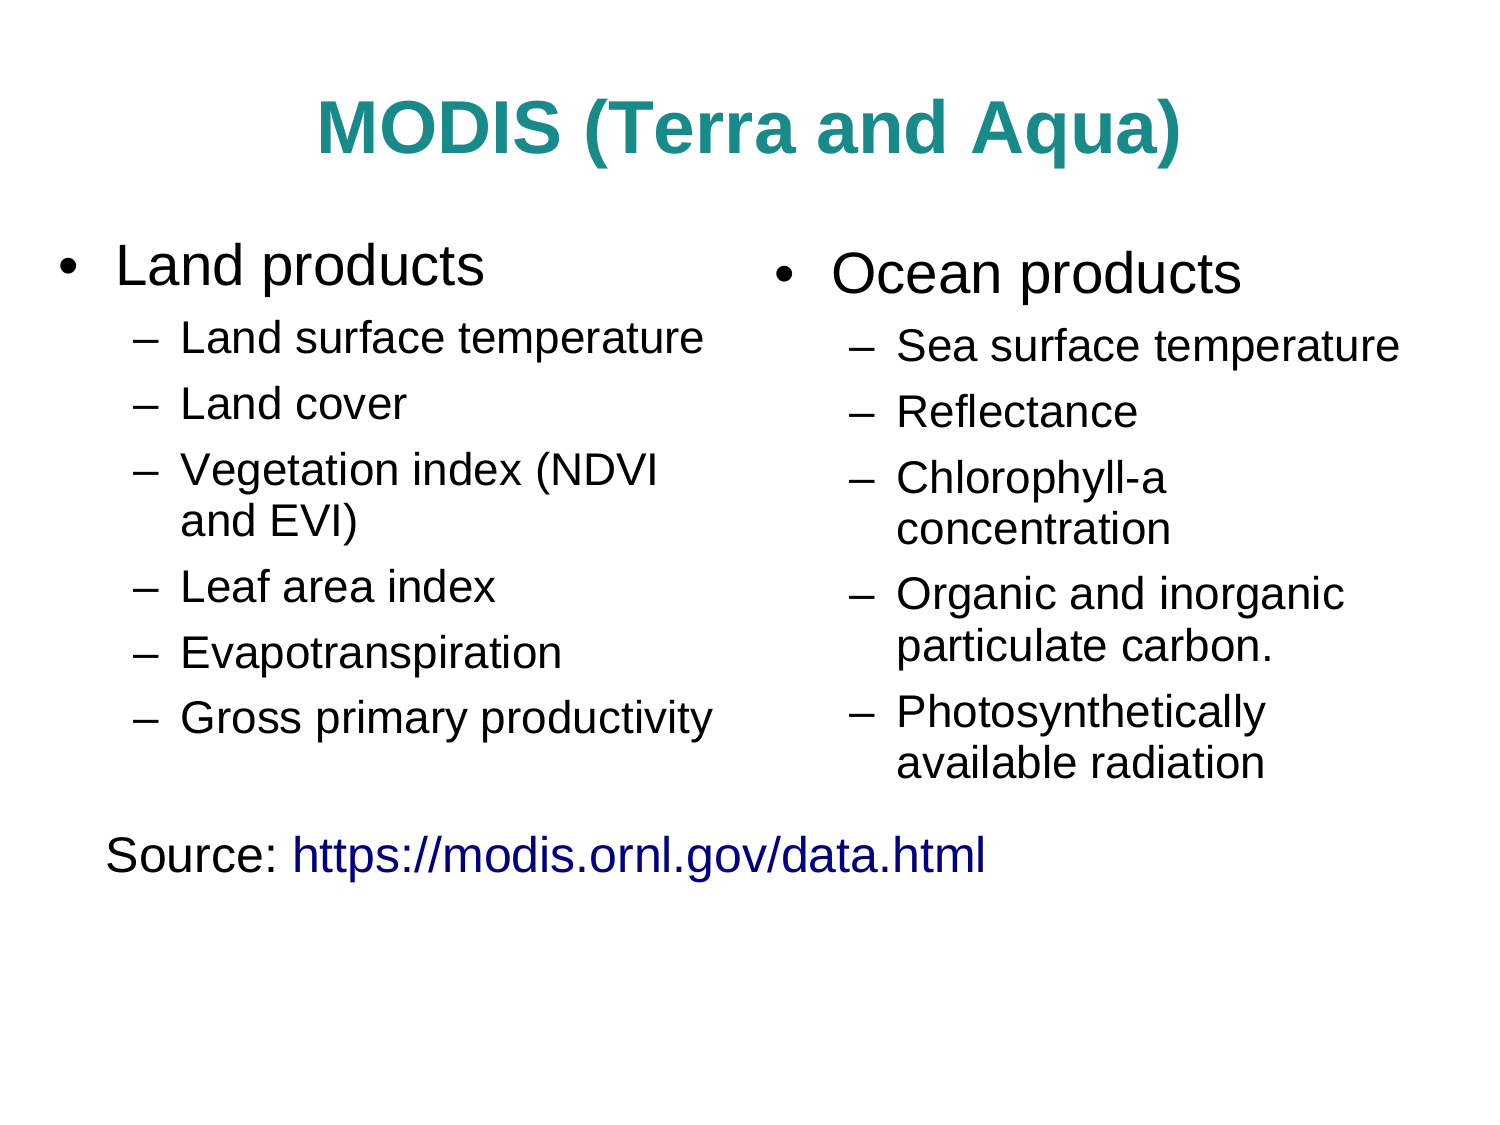

# MODIS (Terra and Aqua)
Land products
Land surface temperature
Land cover
Vegetation index (NDVI and EVI)
Leaf area index
Evapotranspiration
Gross primary productivity
Ocean products
Sea surface temperature
Reflectance
Chlorophyll-a concentration
Organic and inorganic particulate carbon.
Photosynthetically available radiation
Source: https://modis.ornl.gov/data.html